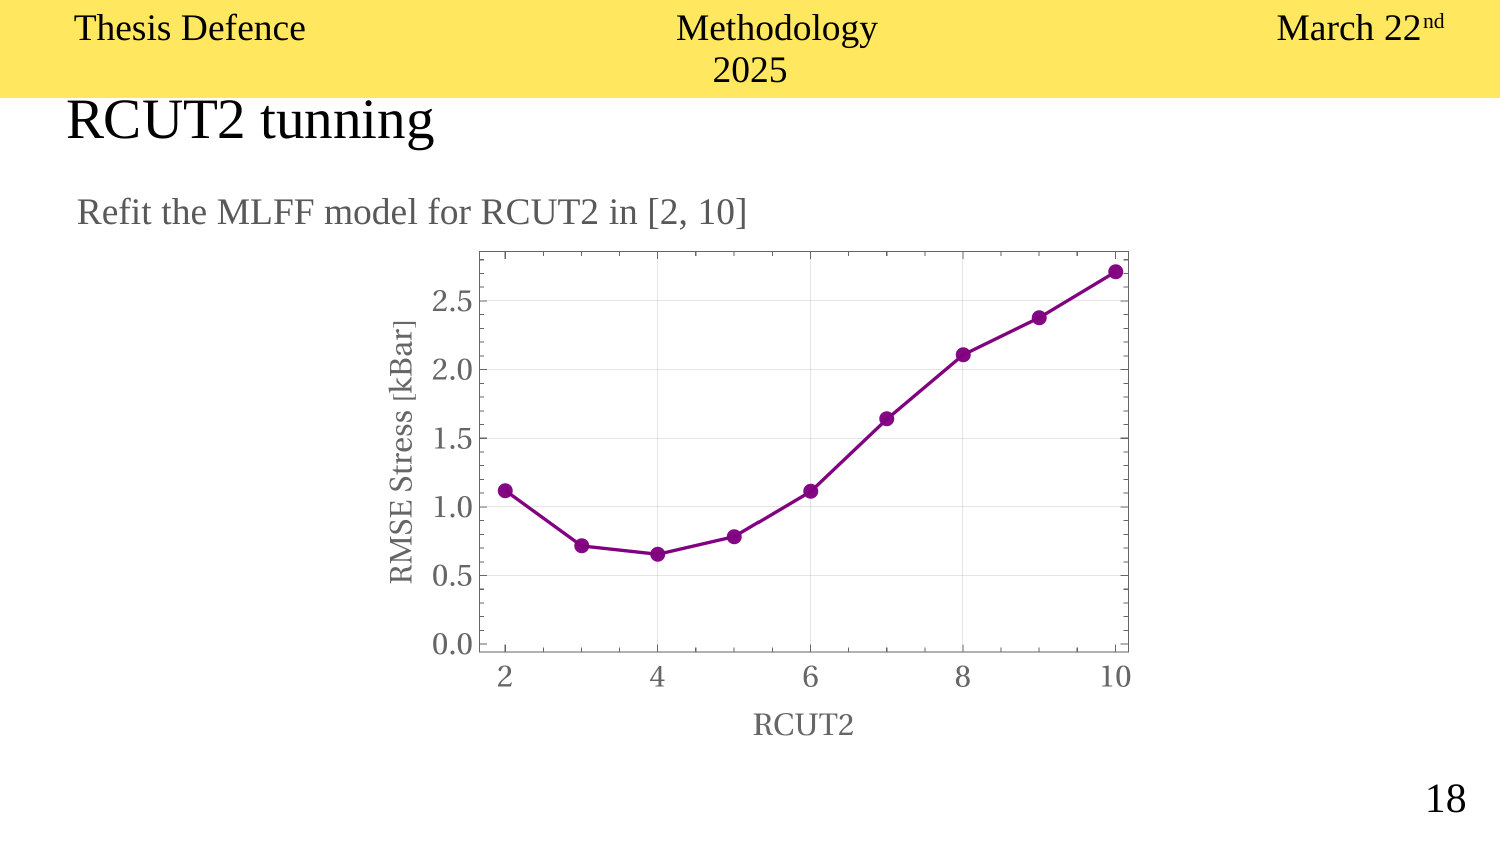

Thesis Defence Methodology March 22nd 2025
# RCUT2 tunning
Refit the MLFF model for RCUT2 in [2, 10]